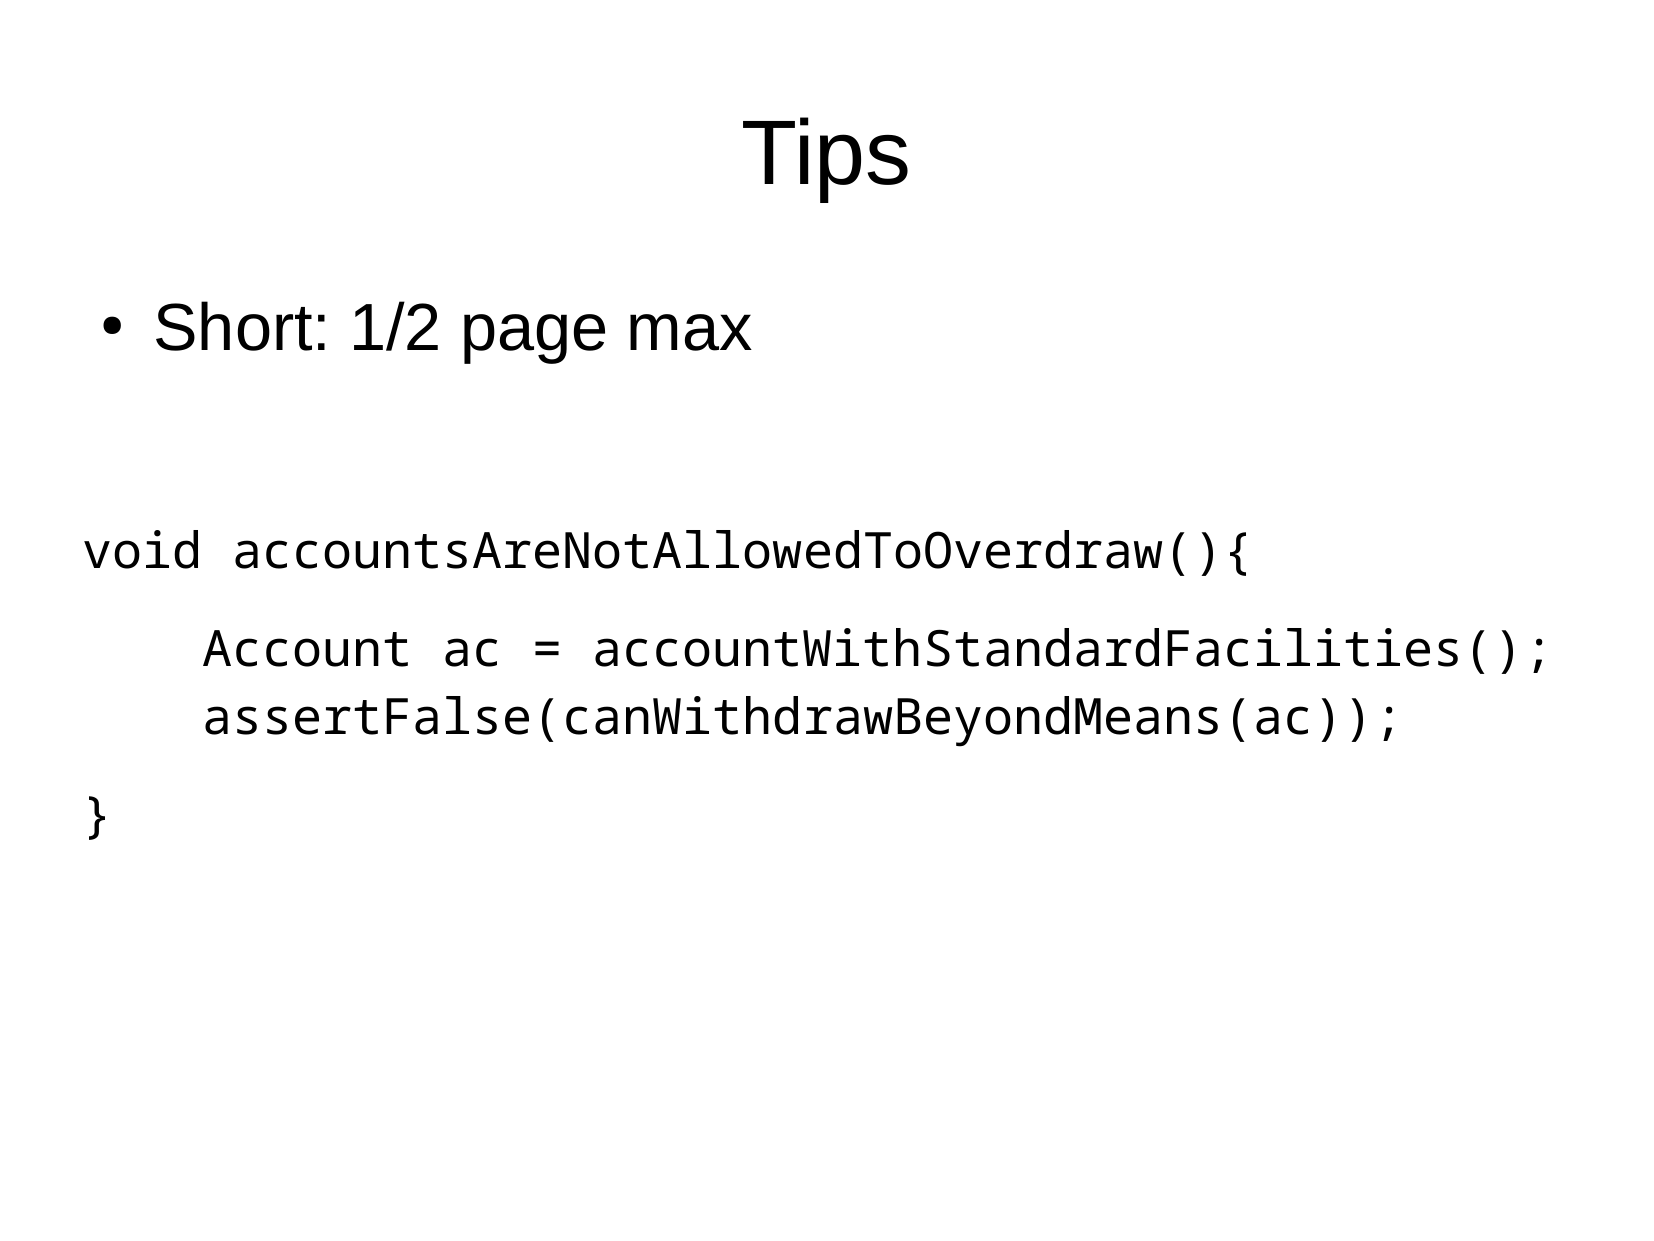

# Tips
Short: 1/2 page max
void accountsAreNotAllowedToOverdraw(){
 Account ac = accountWithStandardFacilities(); assertFalse(canWithdrawBeyondMeans(ac));
}